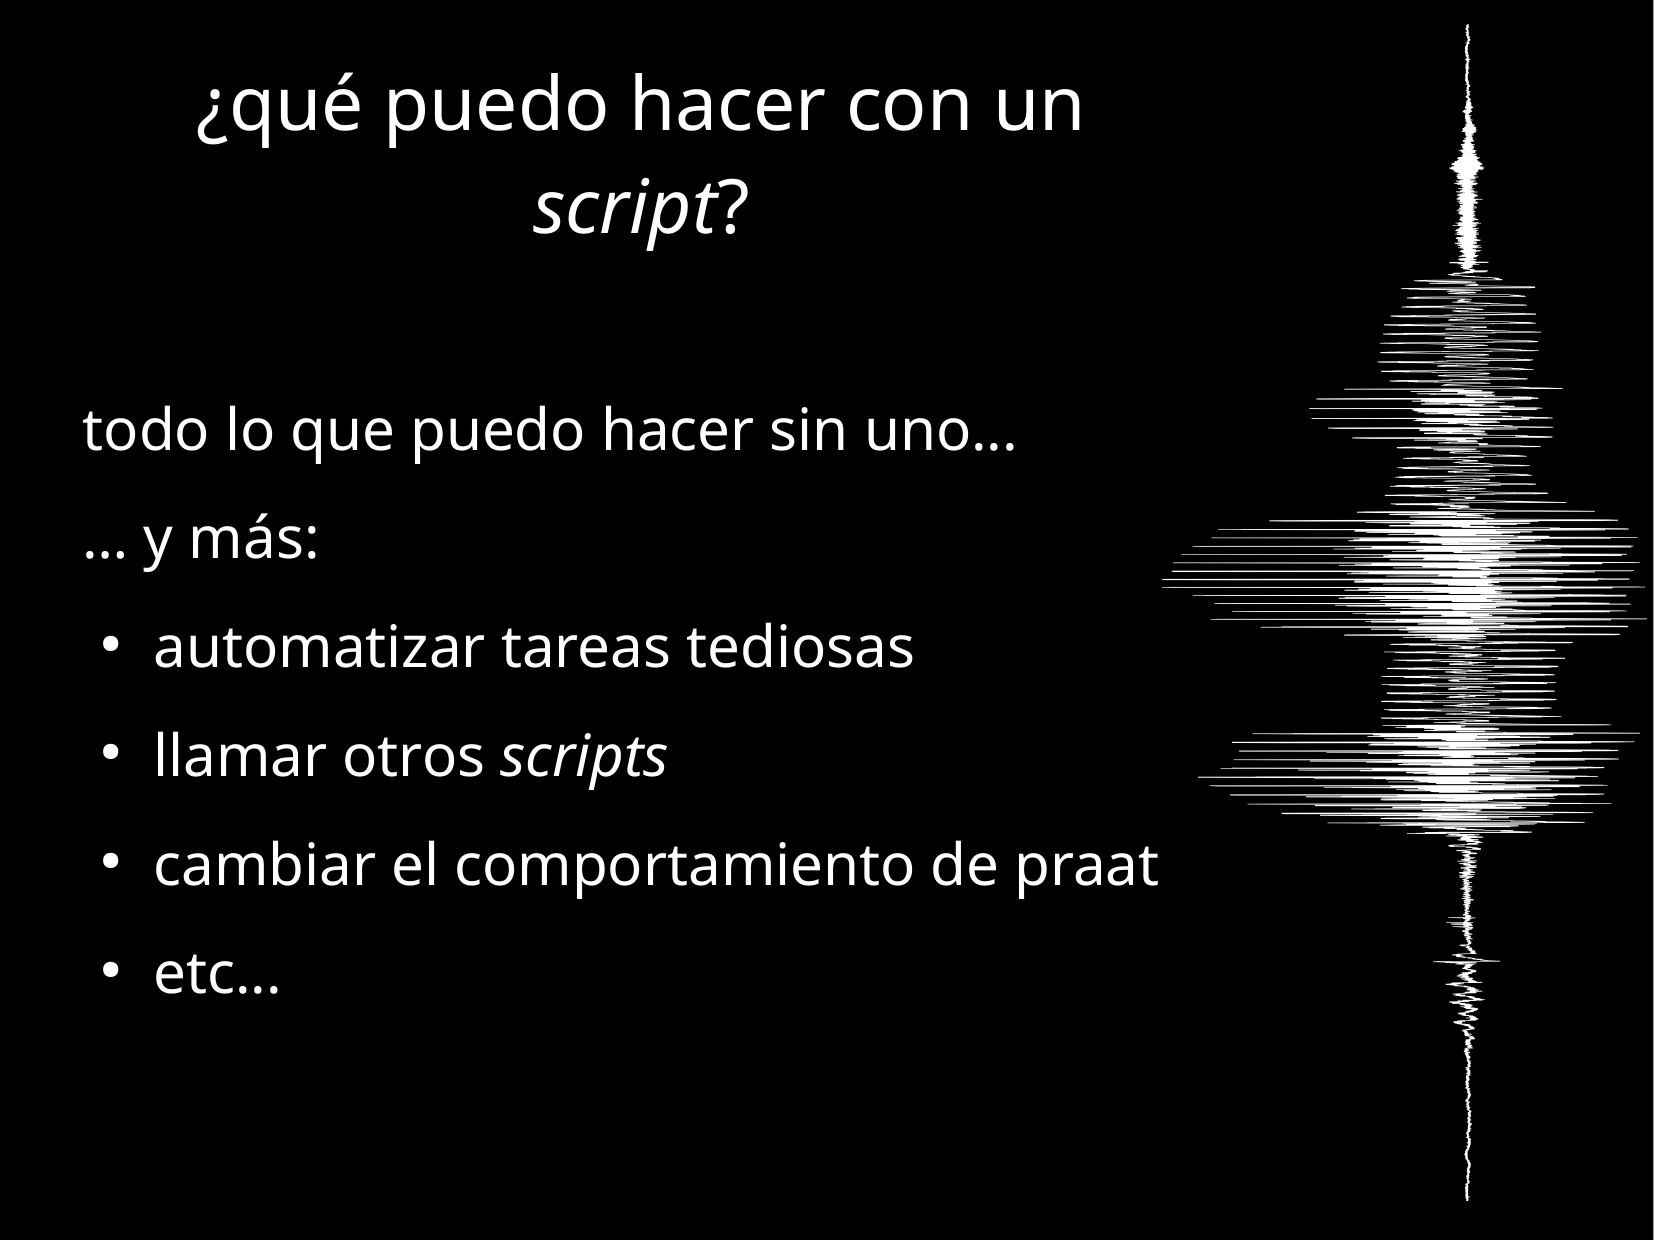

# ¿qué puedo hacer con un script?
todo lo que puedo hacer sin uno...
… y más:
automatizar tareas tediosas
llamar otros scripts
cambiar el comportamiento de praat
etc...